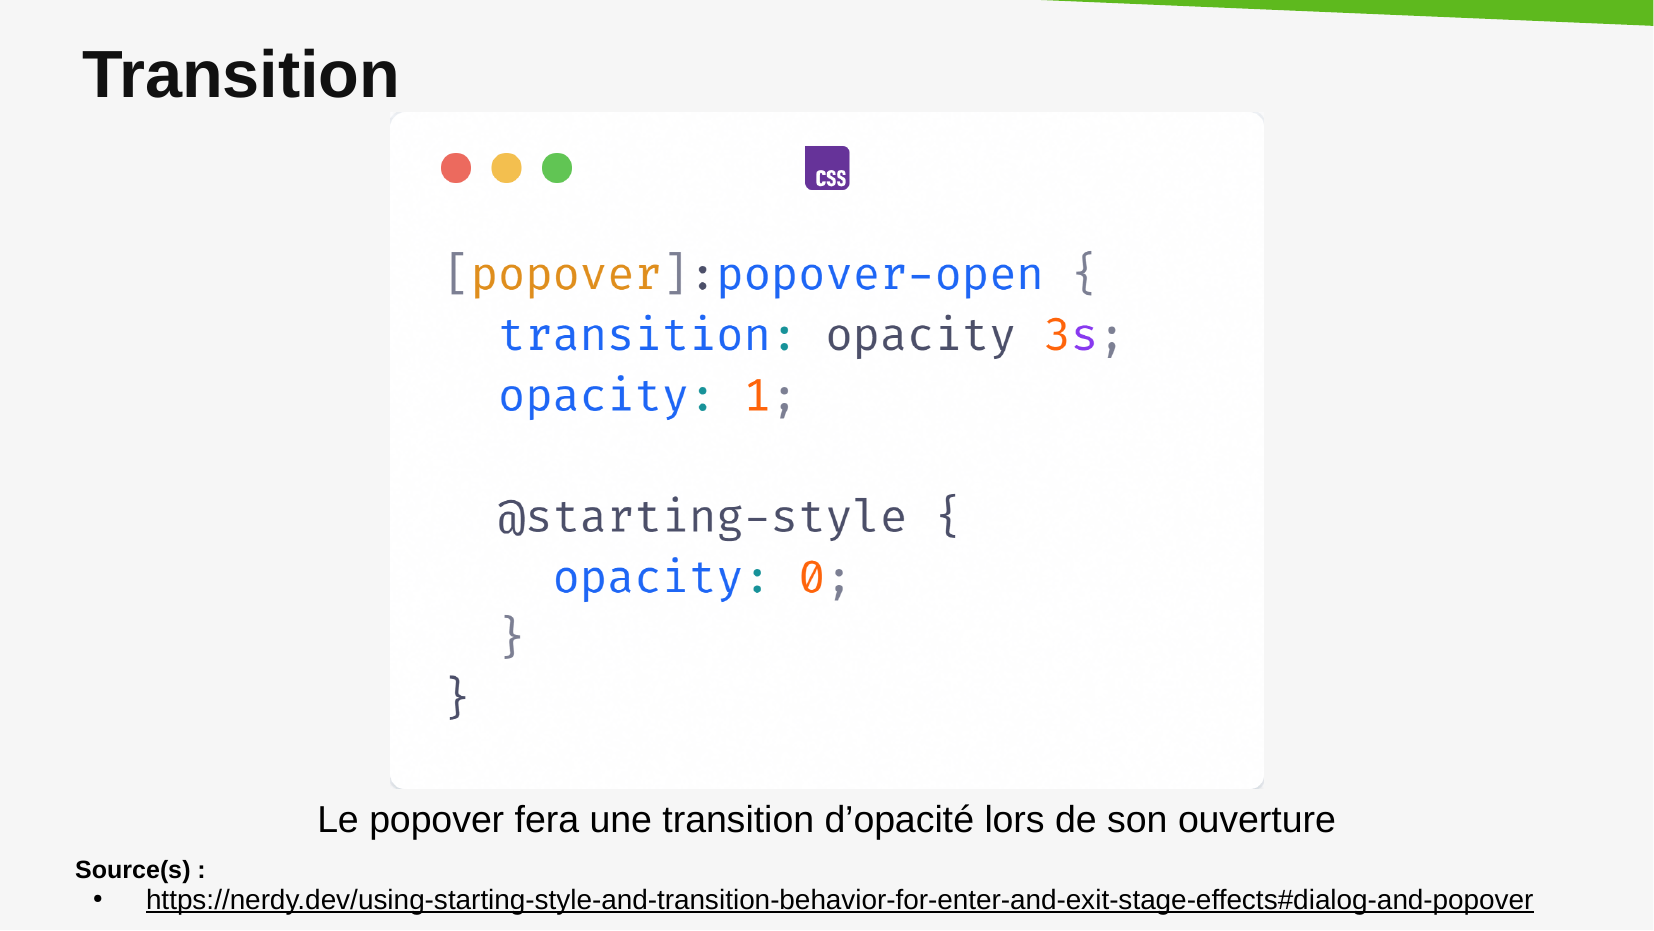

# Transition
Le popover fera une transition d’opacité lors de son ouverture
Source(s) :
https://nerdy.dev/using-starting-style-and-transition-behavior-for-enter-and-exit-stage-effects#dialog-and-popover